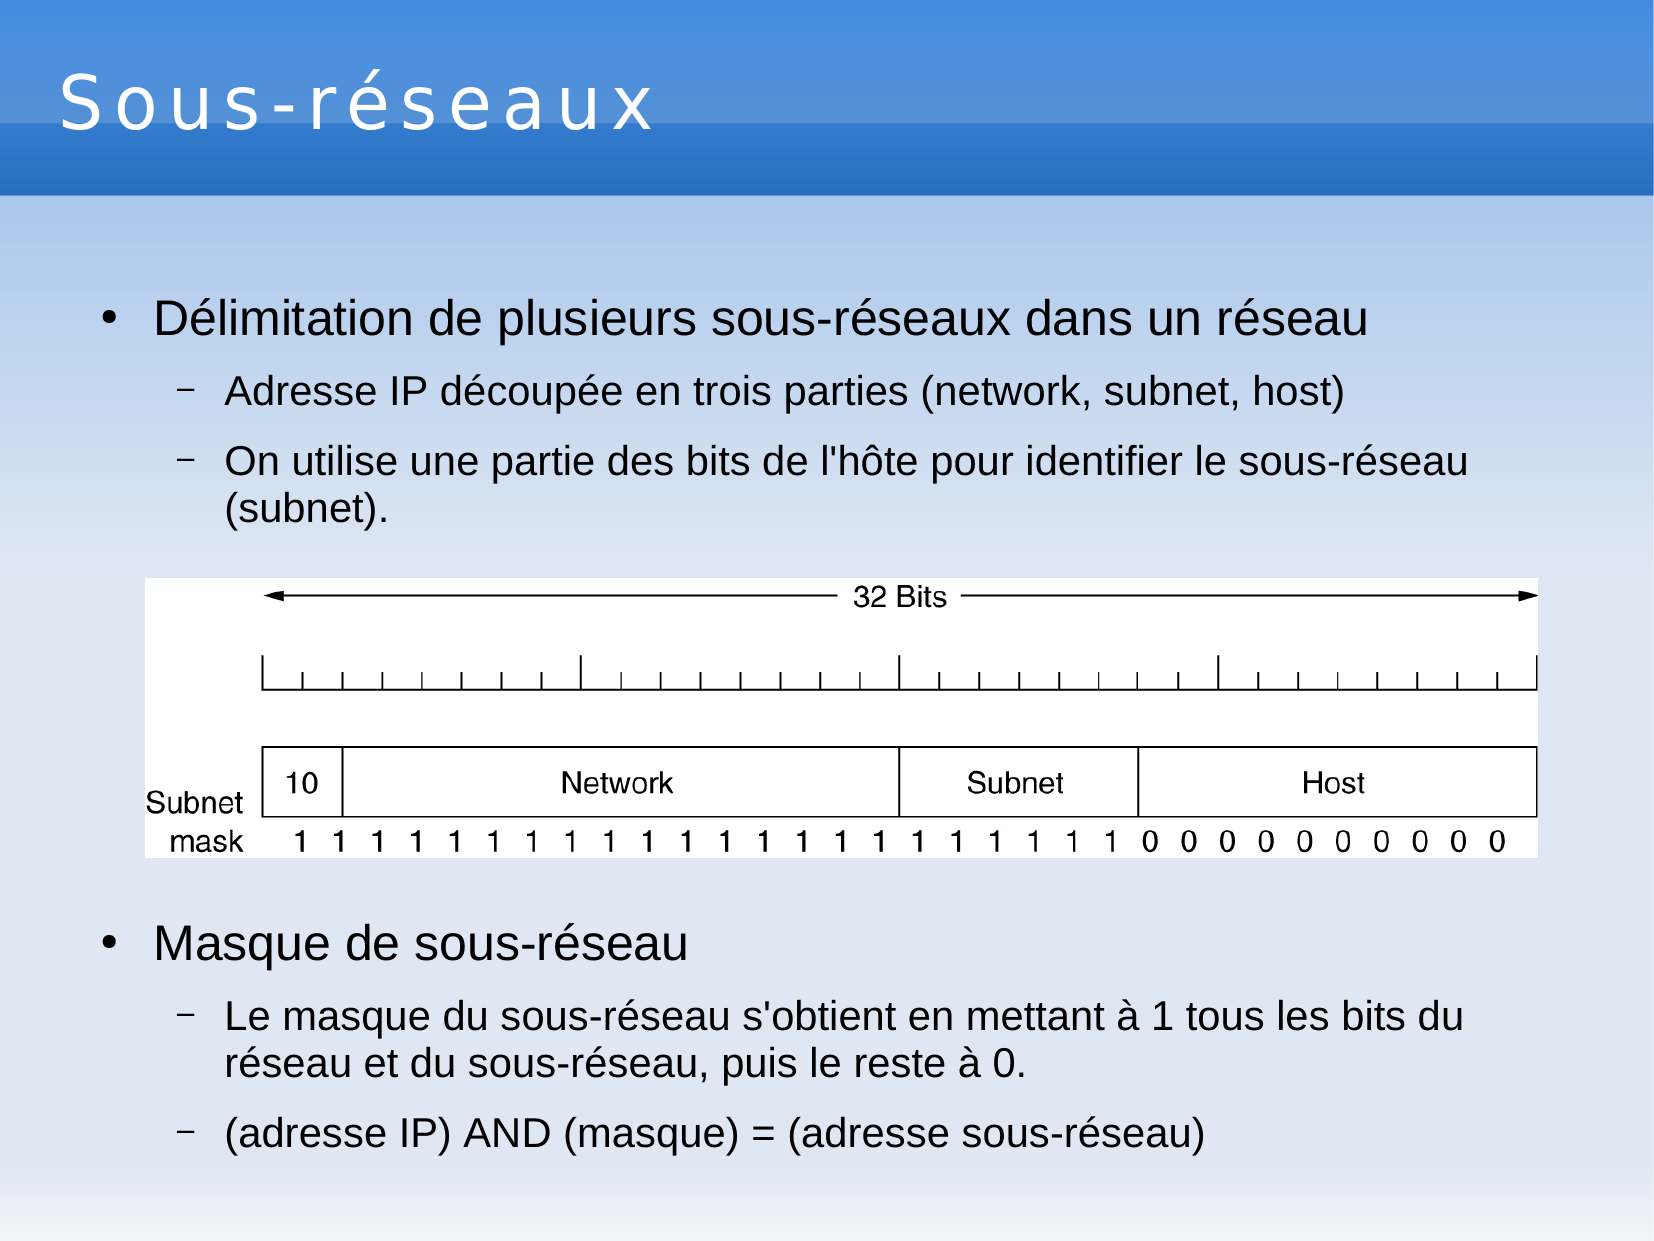

# Sous-réseaux
Délimitation de plusieurs sous-réseaux dans un réseau
Adresse IP découpée en trois parties (network, subnet, host)
On utilise une partie des bits de l'hôte pour identifier le sous-réseau (subnet).
Masque de sous-réseau
Le masque du sous-réseau s'obtient en mettant à 1 tous les bits du réseau et du sous-réseau, puis le reste à 0.
(adresse IP) AND (masque) = (adresse sous-réseau)